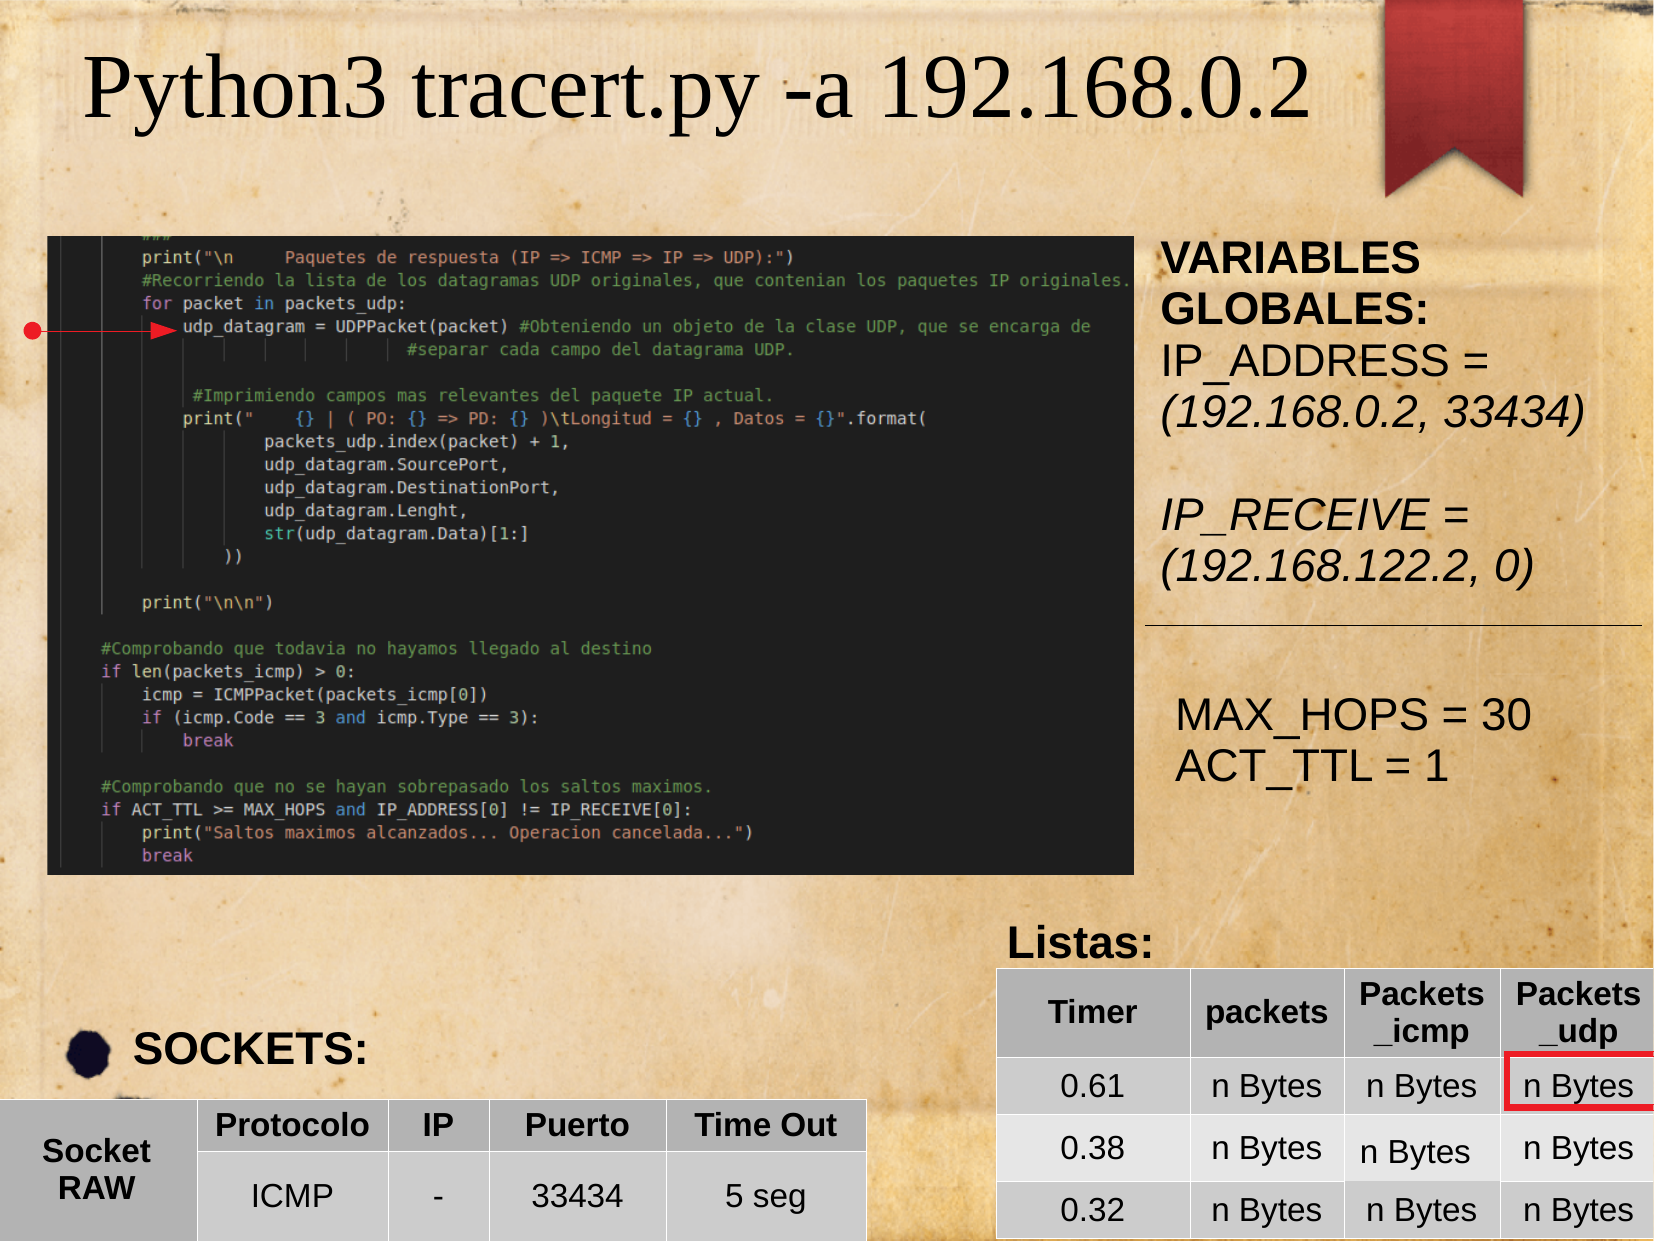

# Python3 tracert.py -a 192.168.0.2
VARIABLES GLOBALES:
IP_ADDRESS = (192.168.0.2, 33434)
IP_RECEIVE =
(192.168.122.2, 0)
MAX_HOPS = 30
ACT_TTL = 1
Listas:
| Timer | packets | Packets \_icmp | Packets \_udp |
| --- | --- | --- | --- |
| 0.61 | n Bytes | n Bytes | n Bytes |
| 0.38 | n Bytes | n Bytes | n Bytes |
| 0.32 | n Bytes | n Bytes | n Bytes |
SOCKETS:
| Socket RAW | Protocolo | IP | Puerto | Time Out |
| --- | --- | --- | --- | --- |
| | ICMP | - | 33434 | 5 seg |